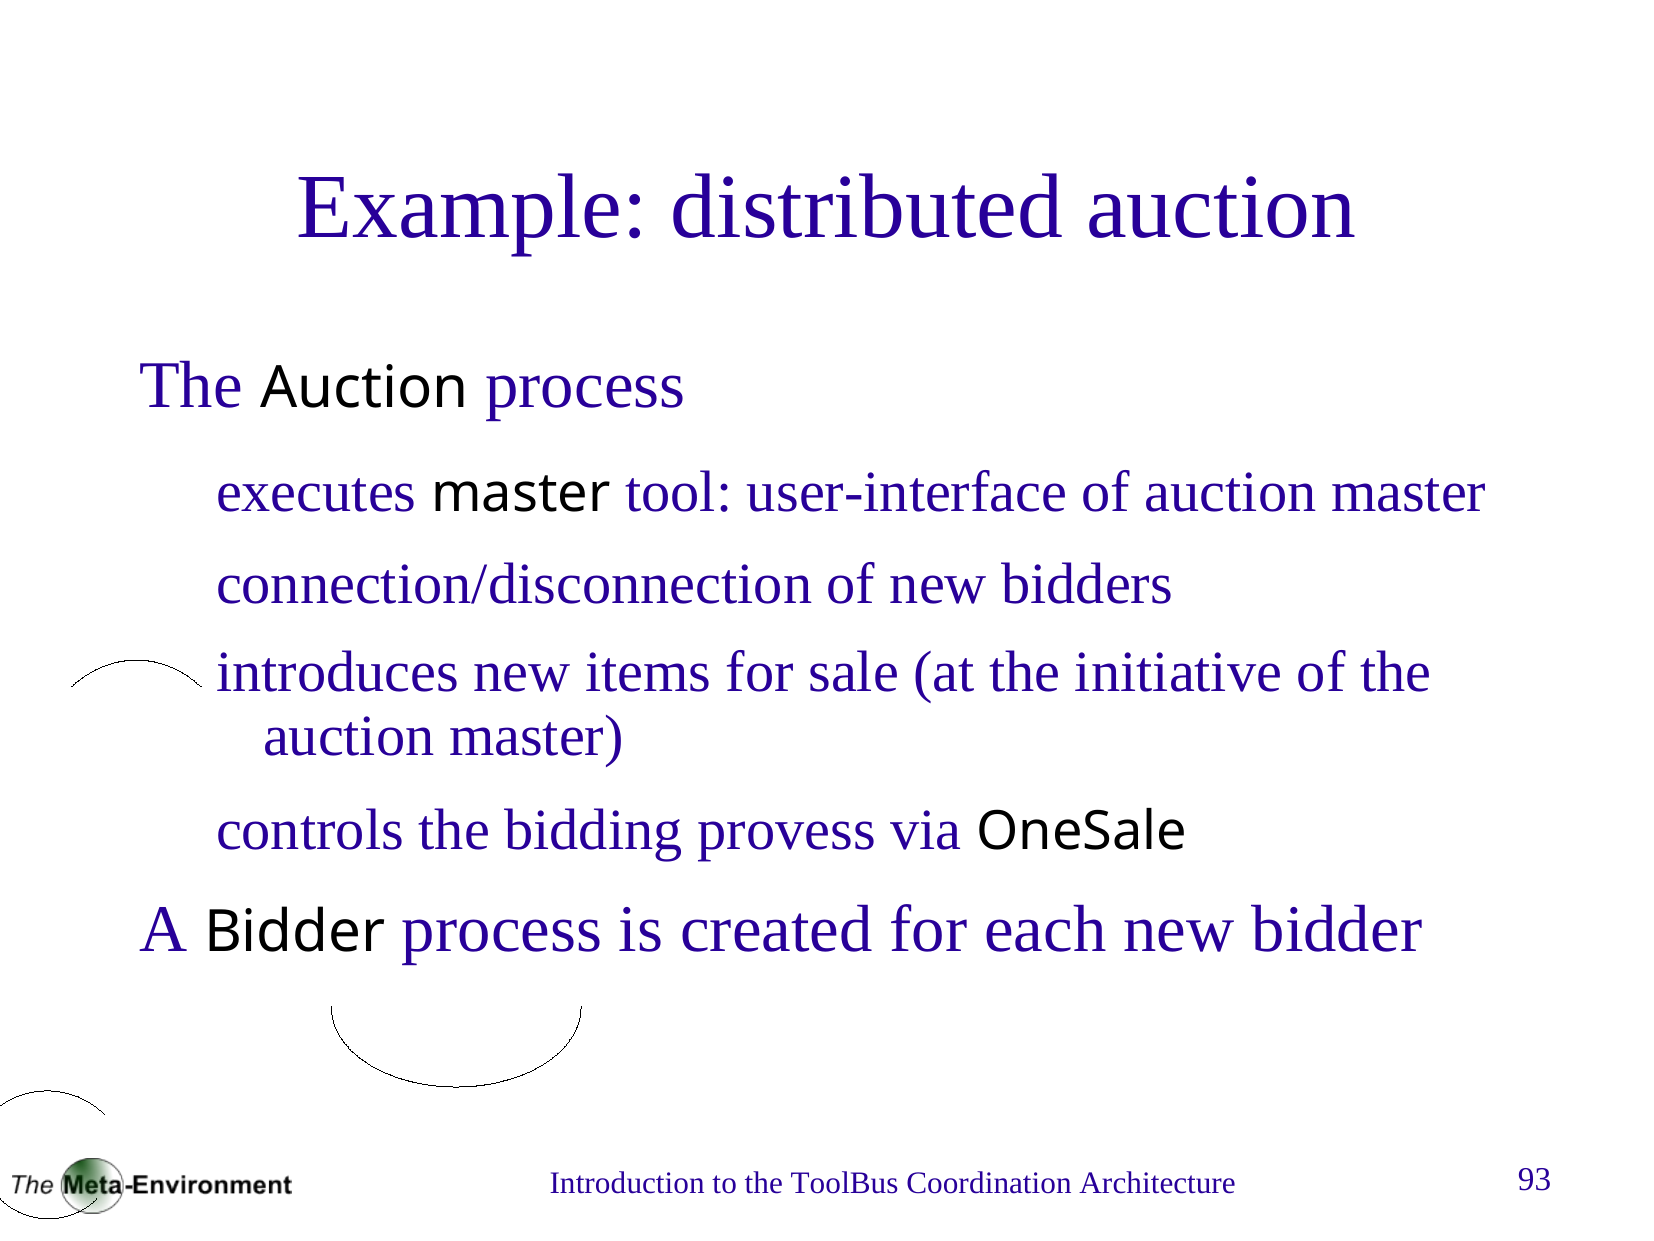

# Example: distributed auction
The Auction process
executes master tool: user-interface of auction master
connection/disconnection of new bidders
introduces new items for sale (at the initiative of the auction master)
controls the bidding provess via OneSale
A Bidder process is created for each new bidder